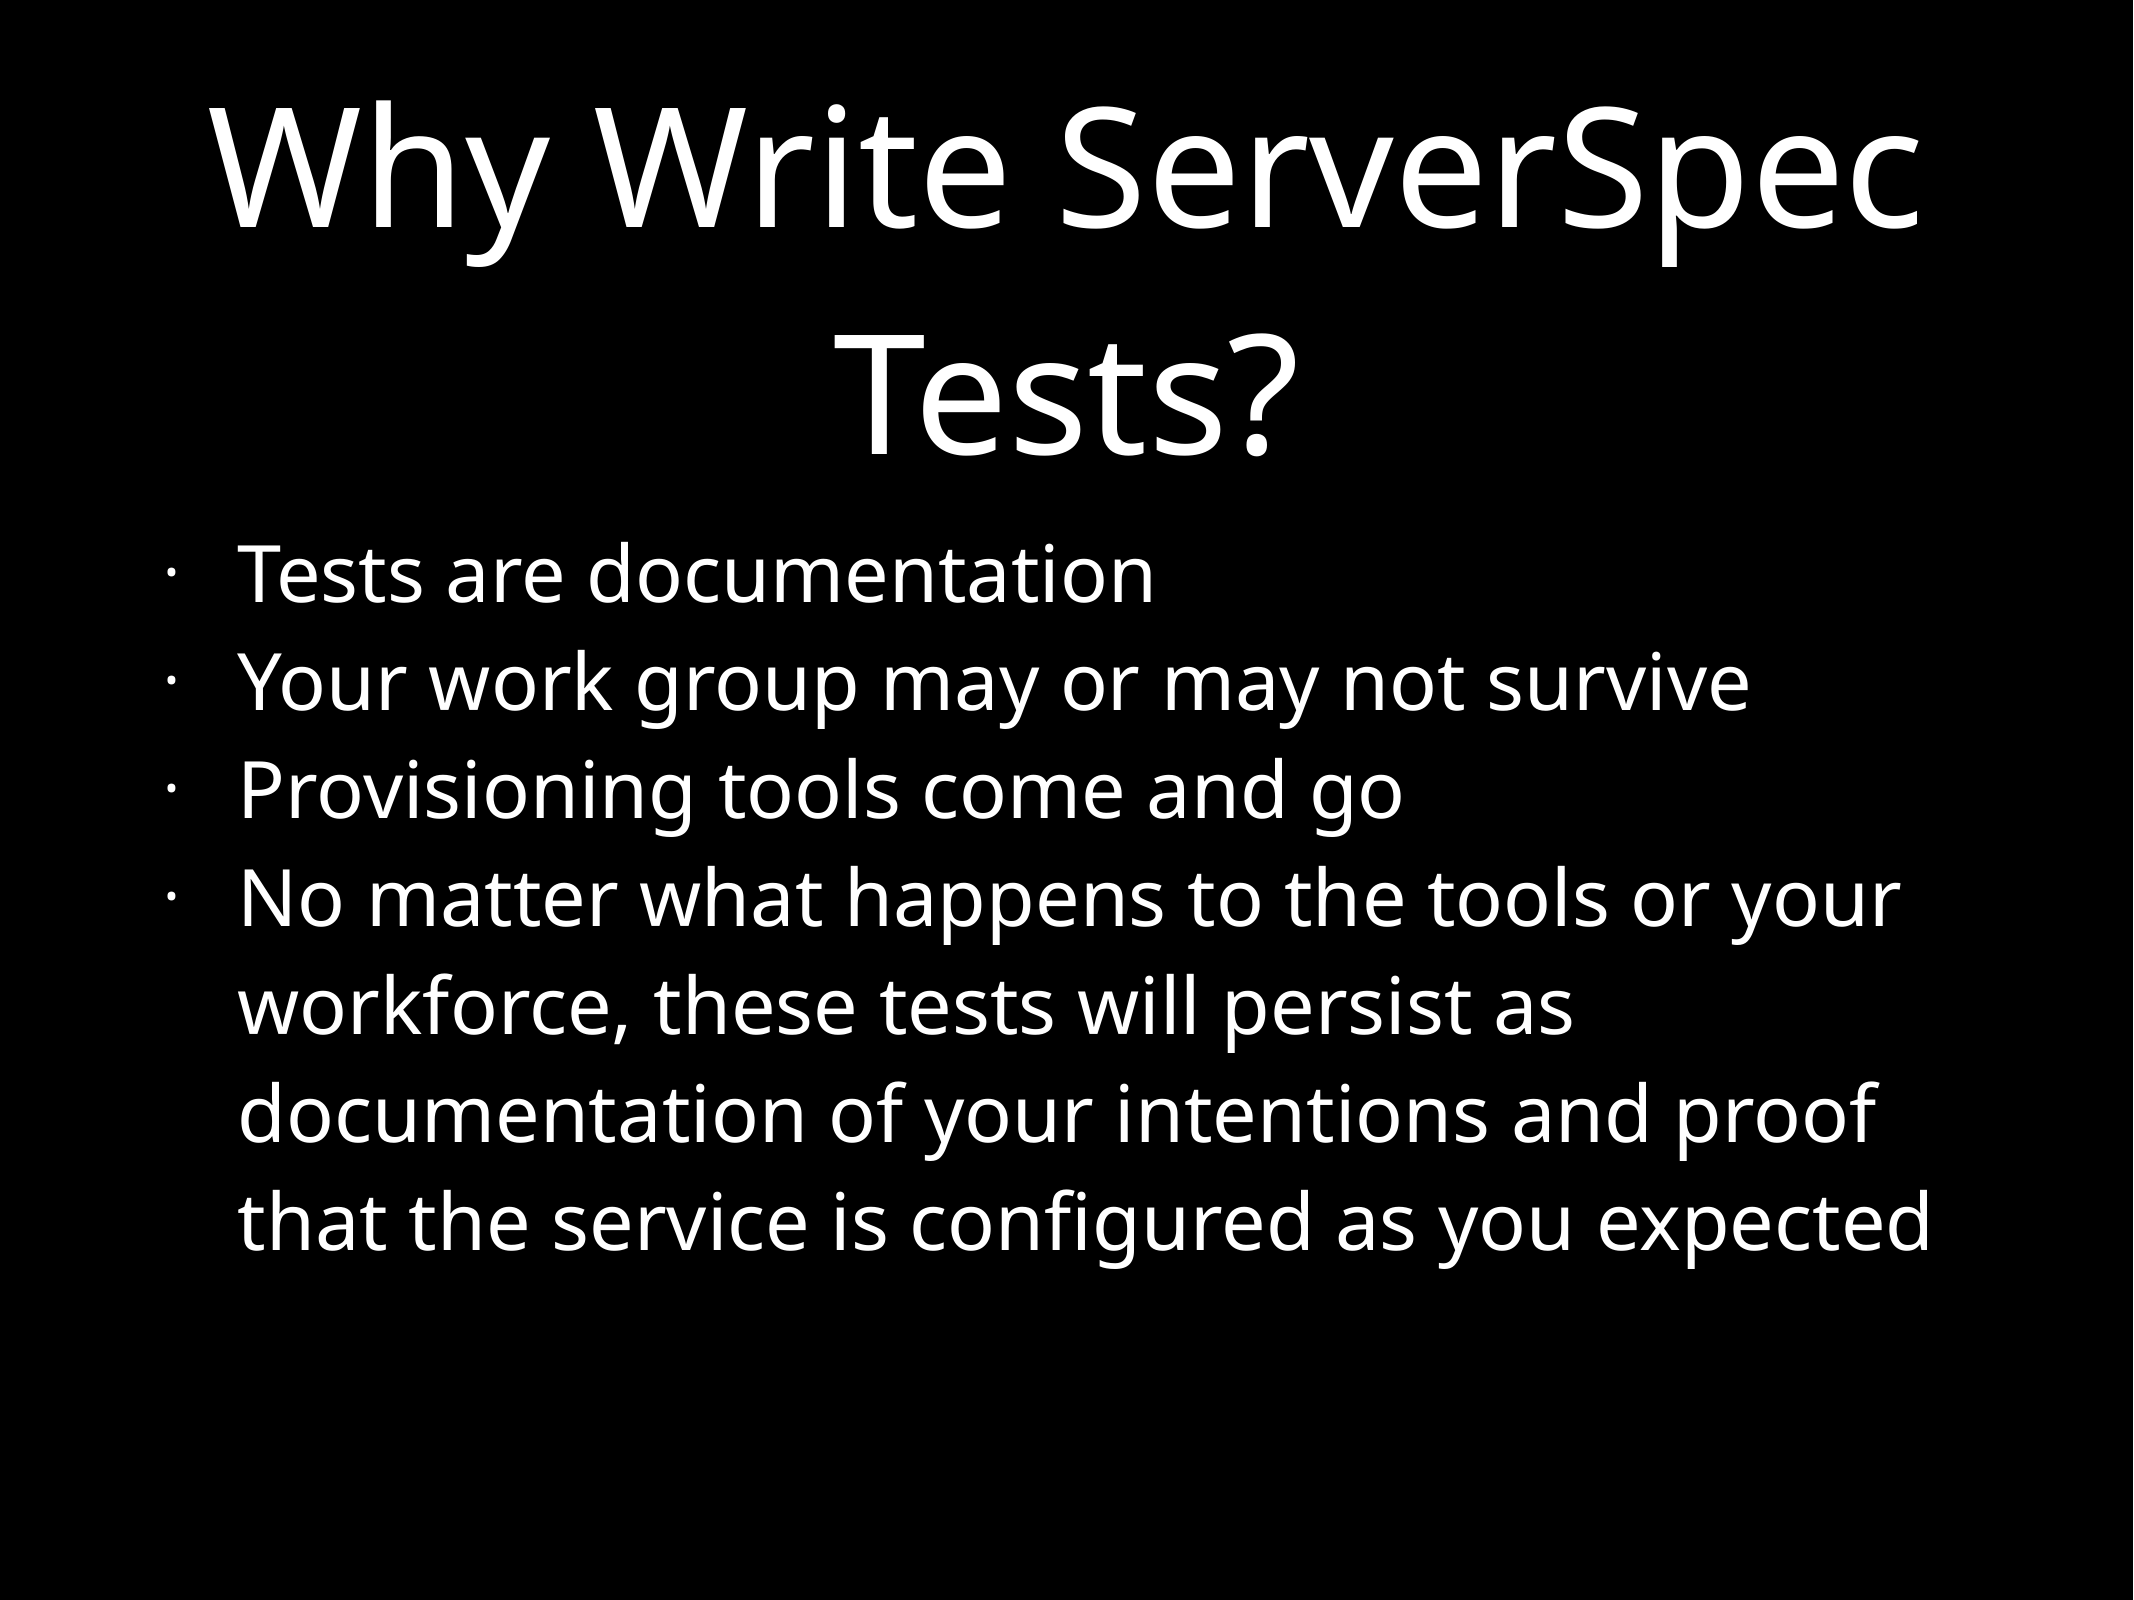

Why Write ServerSpec Tests?
Tests are documentation
Your work group may or may not survive
Provisioning tools come and go
No matter what happens to the tools or your workforce, these tests will persist as documentation of your intentions and proof that the service is configured as you expected